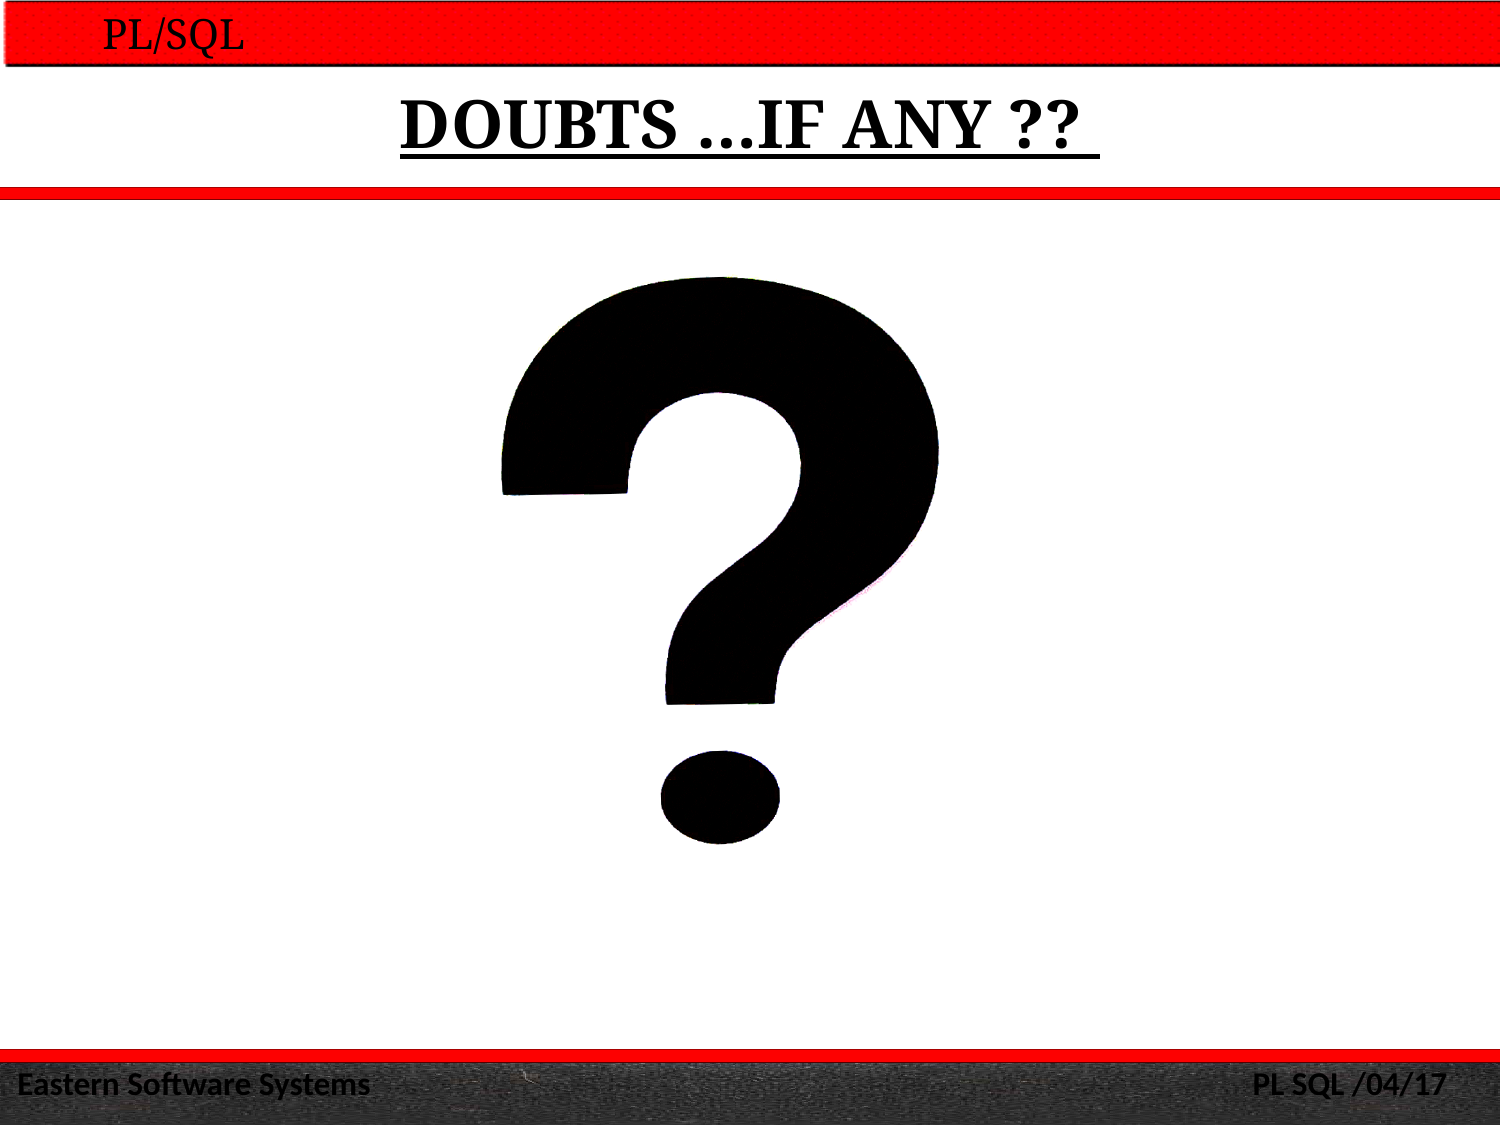

PL/SQL
DOUBTS …IF ANY ??
Eastern Software Systems
 PL SQL /04/17